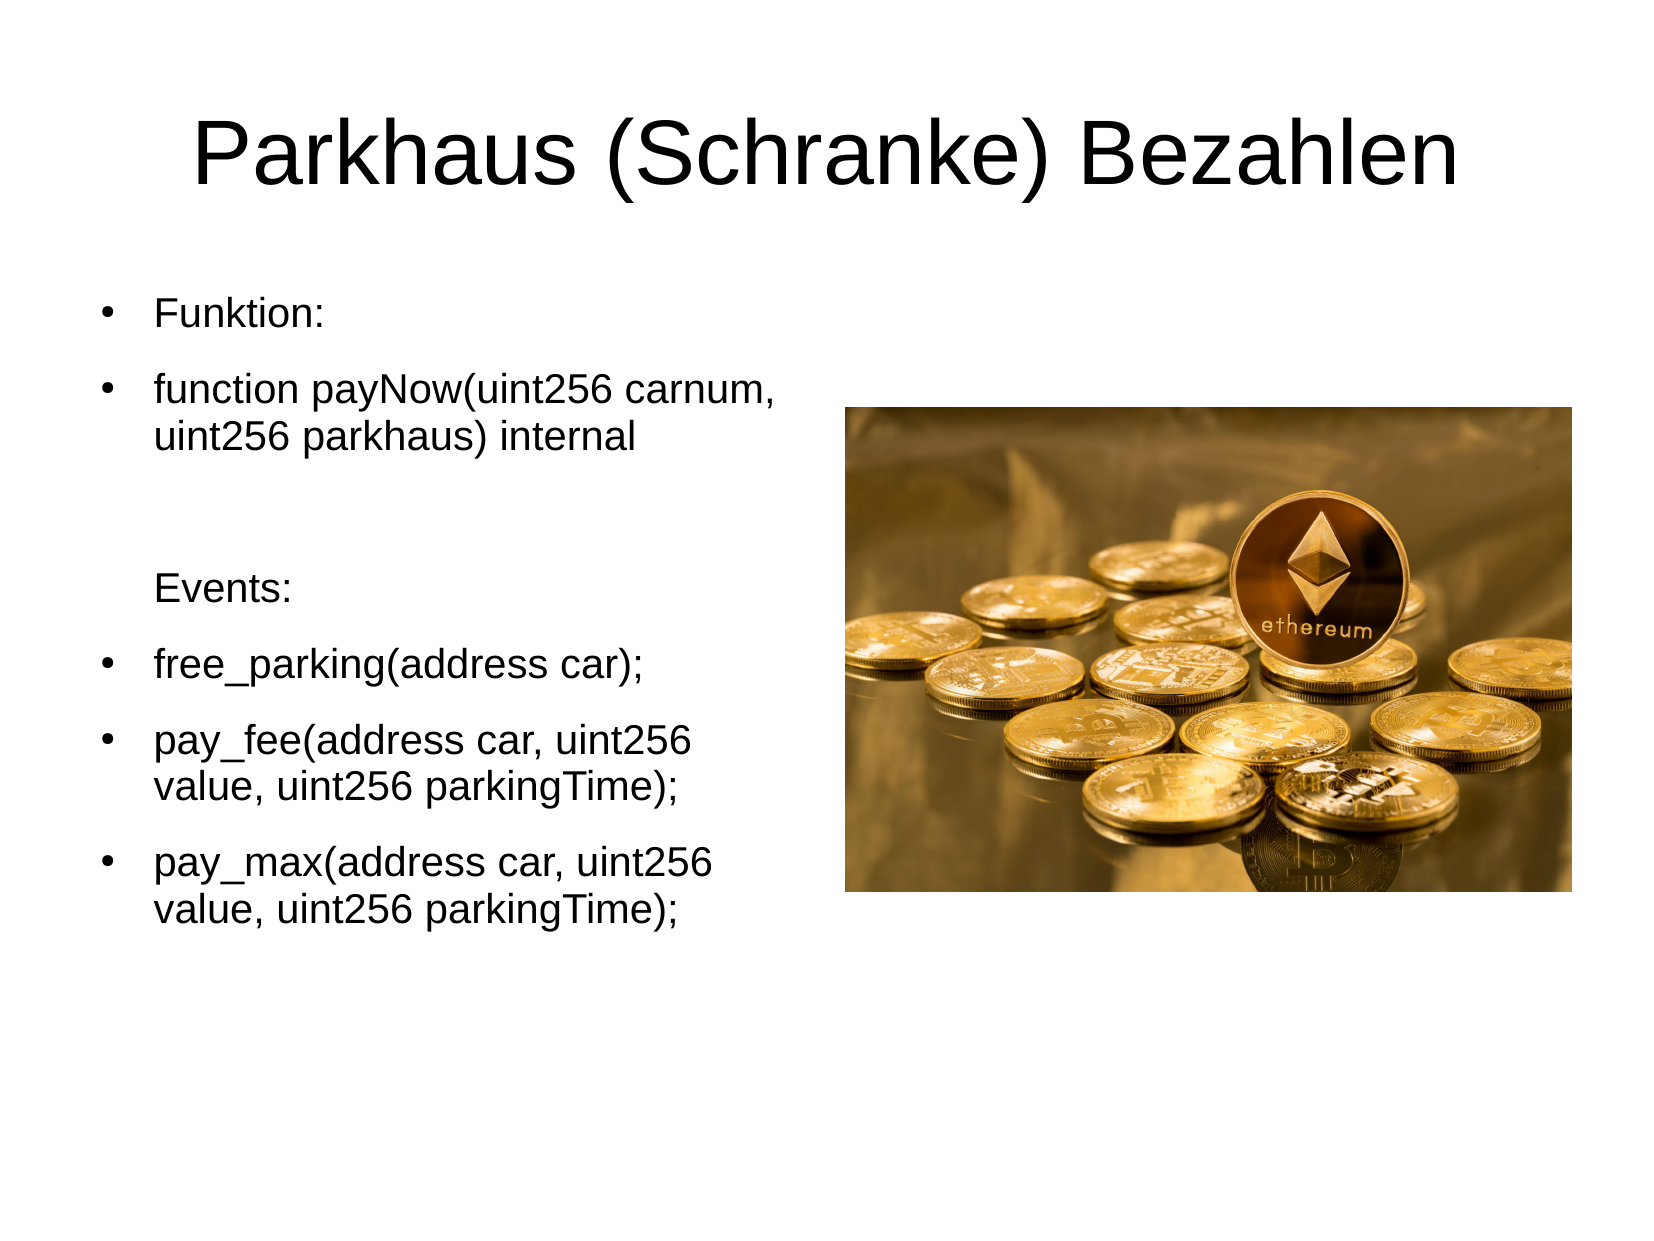

# Parkhaus (Schranke) Bezahlen
Funktion:
function payNow(uint256 carnum, uint256 parkhaus) internal
Events:
free_parking(address car);
pay_fee(address car, uint256 value, uint256 parkingTime);
pay_max(address car, uint256 value, uint256 parkingTime);